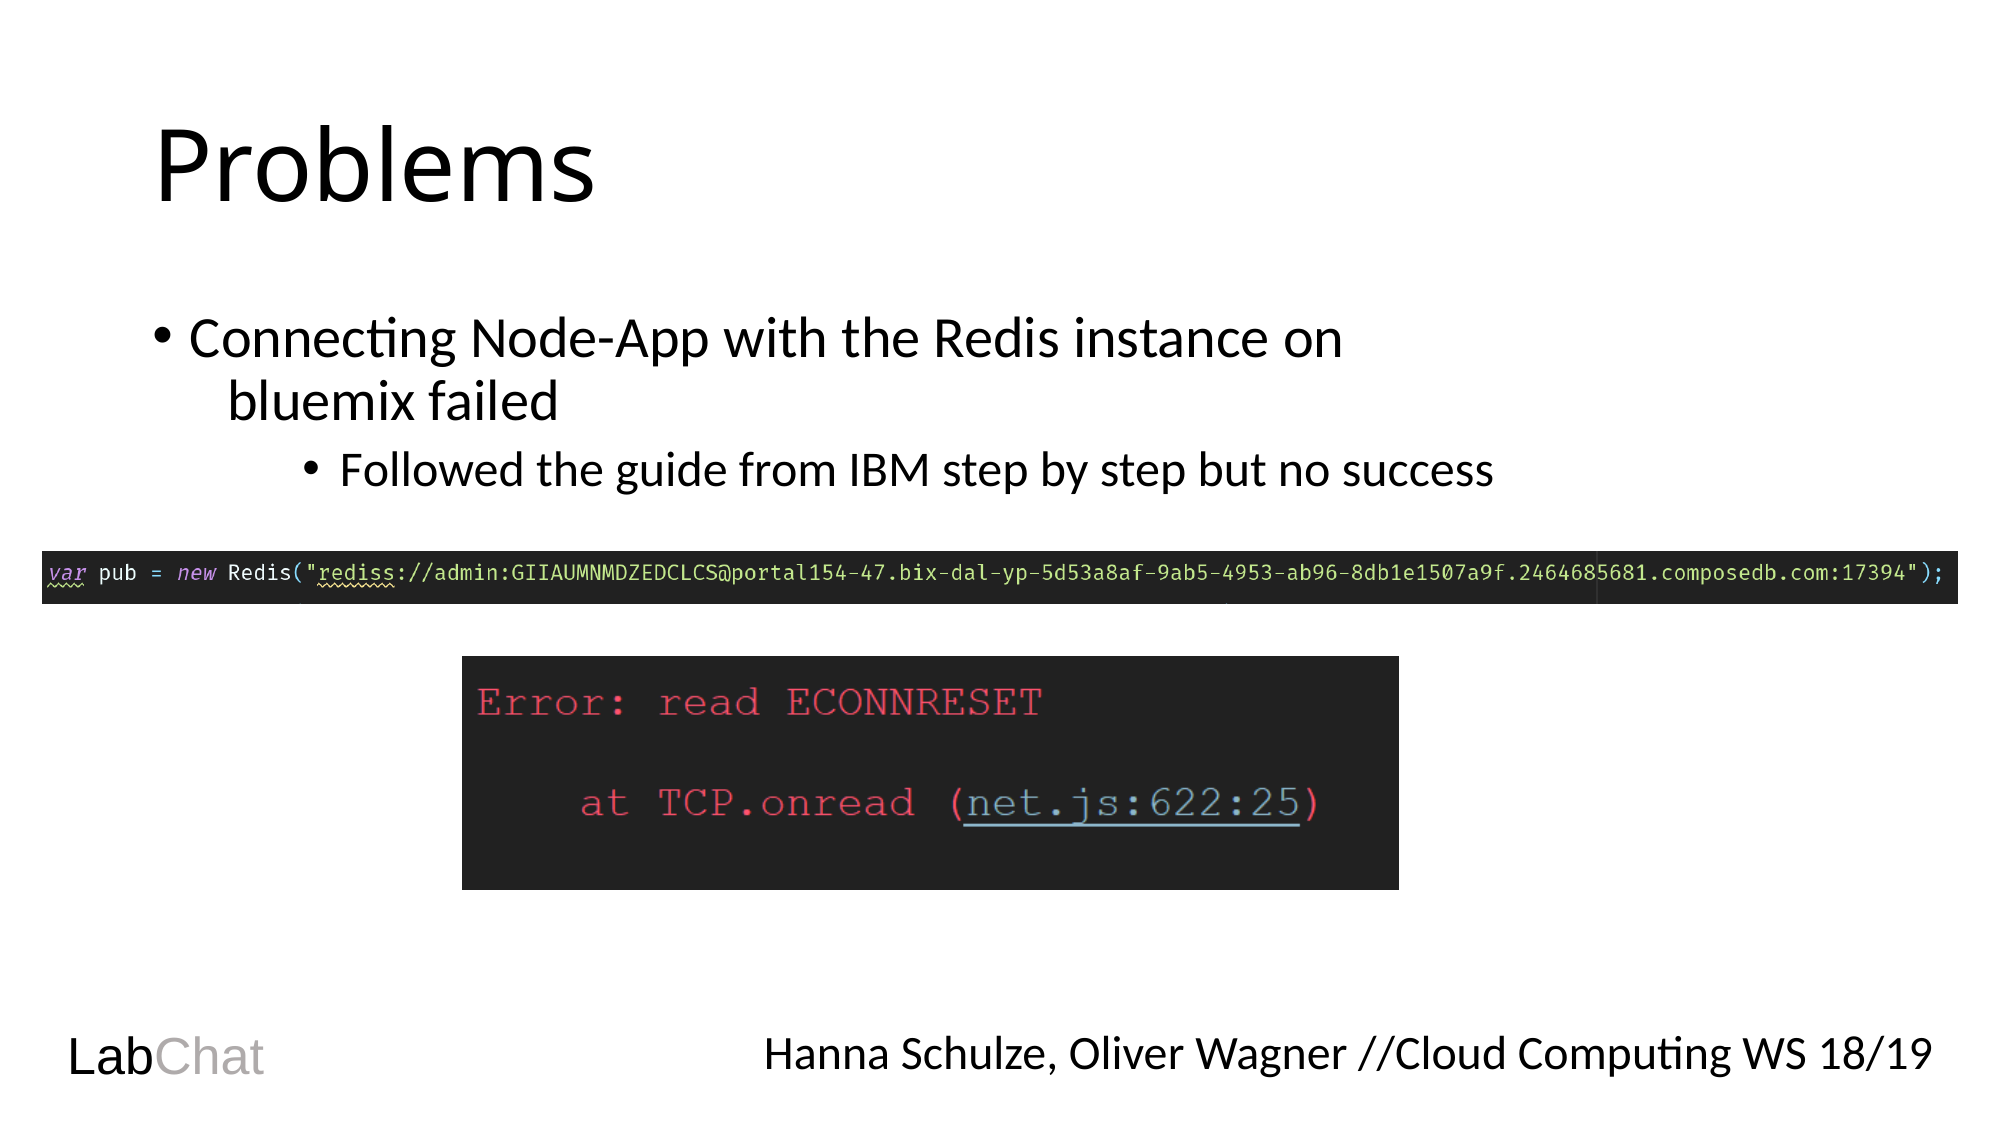

# Problems
Connecting Node-App with the Redis instance on bluemix failed
Followed the guide from IBM step by step but no success
LabChat
 Hanna Schulze, Oliver Wagner //Cloud Computing WS 18/19